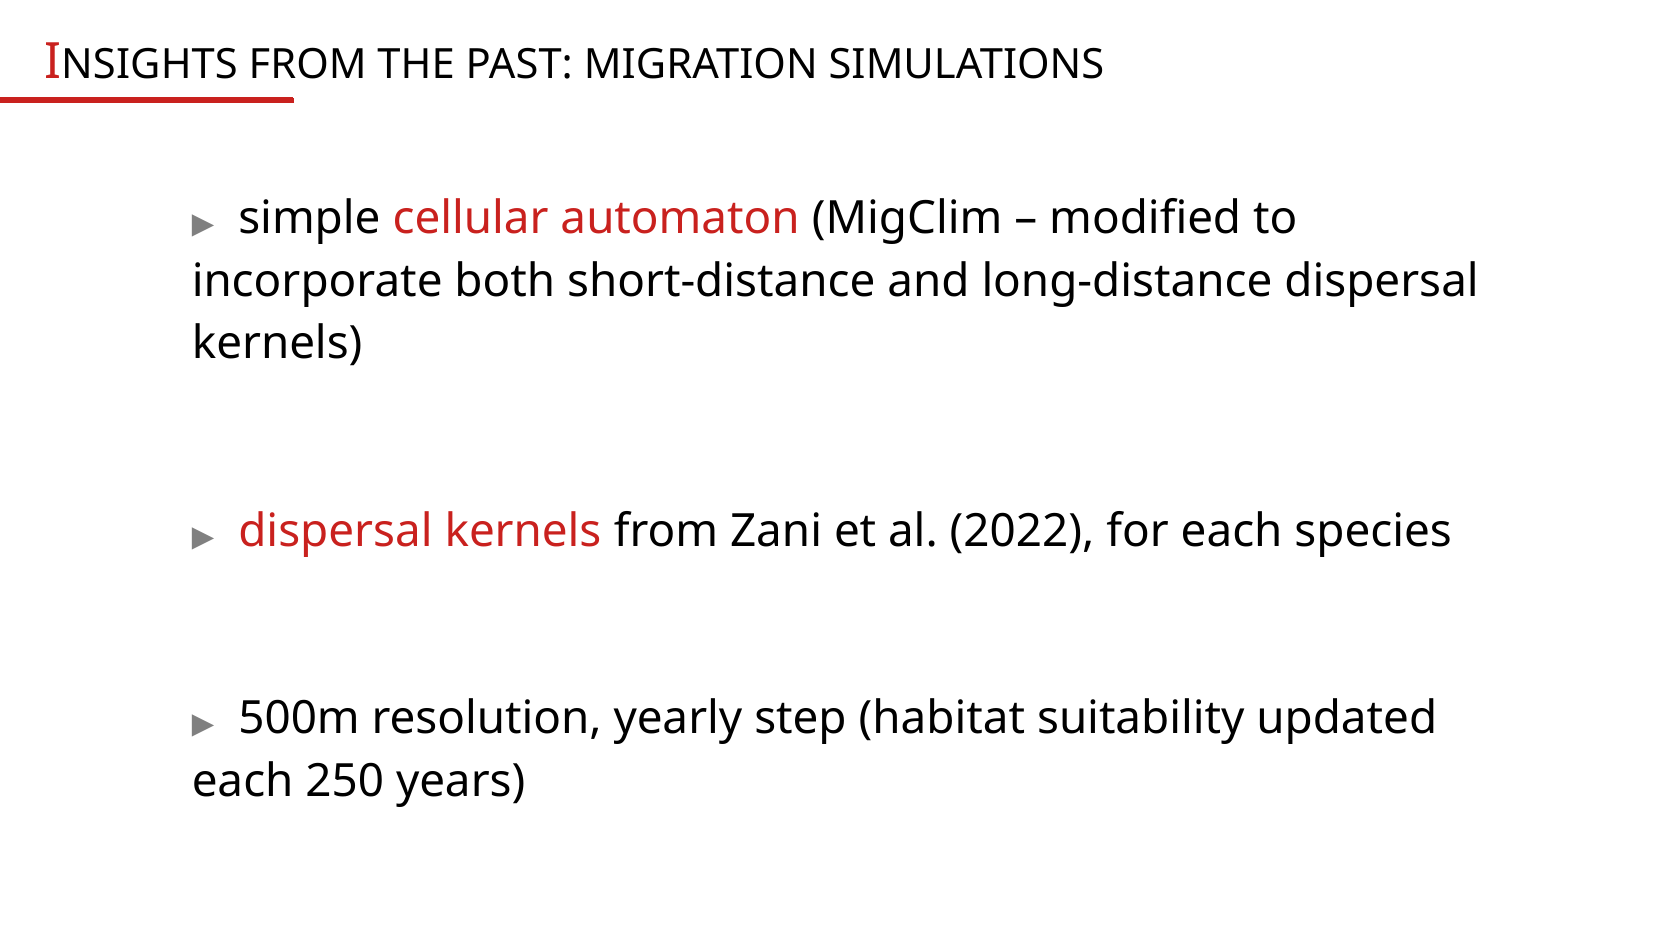

INSIGHTS FROM THE PAST: MIGRATION SIMULATIONS
▶ simple cellular automaton (MigClim – modified to incorporate both short-distance and long-distance dispersal kernels)
▶ dispersal kernels from Zani et al. (2022), for each species
▶ 500m resolution, yearly step (habitat suitability updated each 250 years)